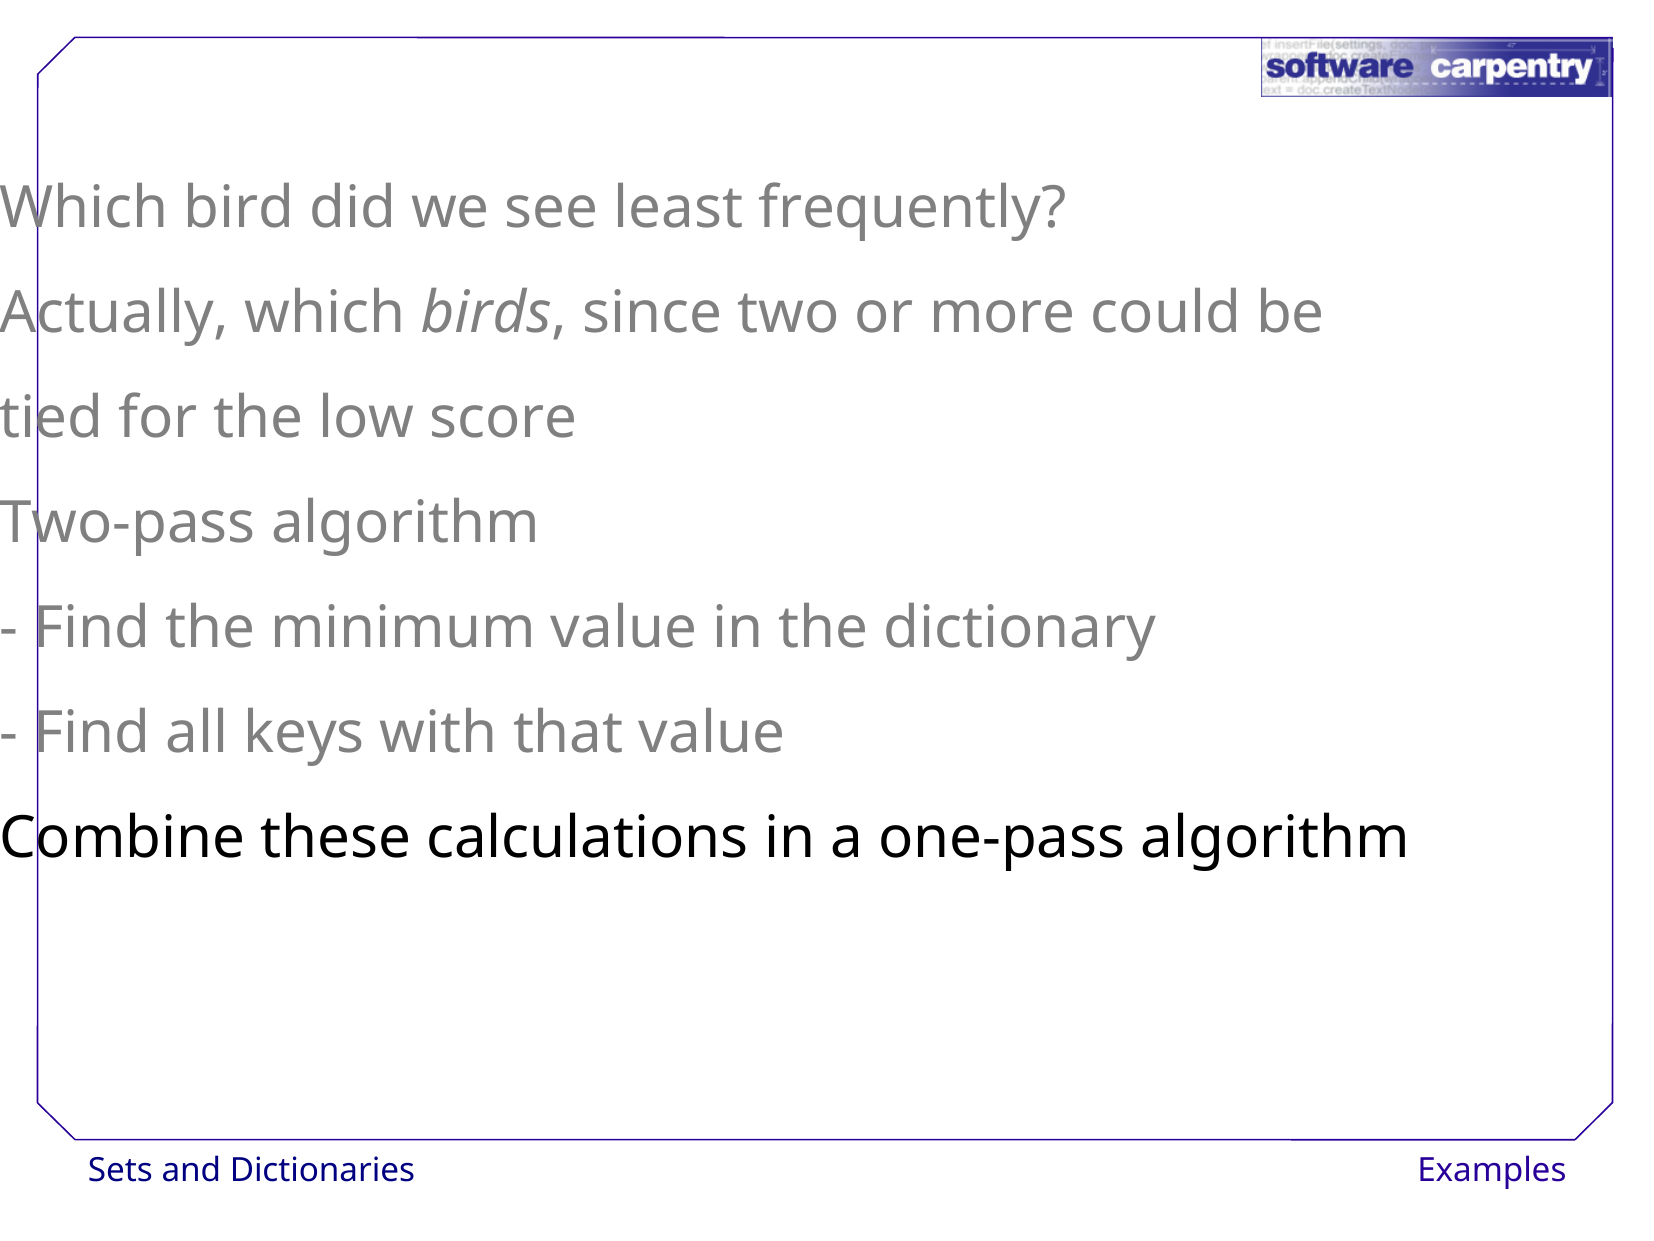

Which bird did we see least frequently?
Actually, which birds, since two or more could be
tied for the low score
Two-pass algorithm
- Find the minimum value in the dictionary
- Find all keys with that value
Combine these calculations in a one-pass algorithm